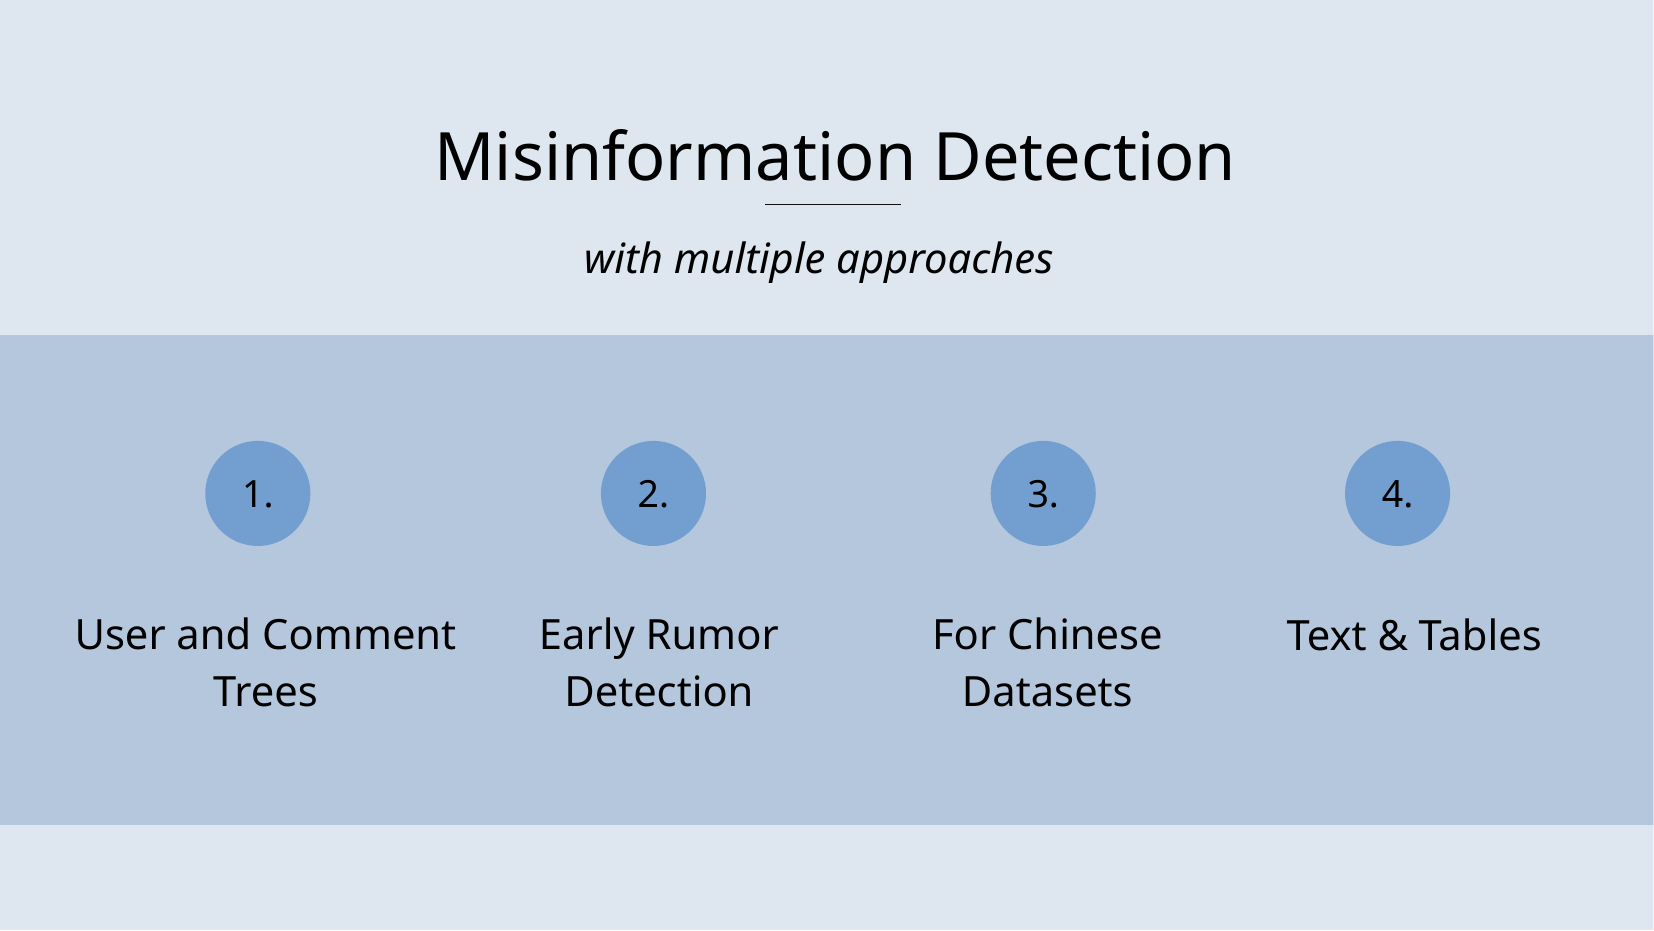

# Misinformation Detection
with multiple approaches
1.
2.
3.
4.
User and Comment Trees
Early Rumor Detection
For Chinese Datasets
Text & Tables